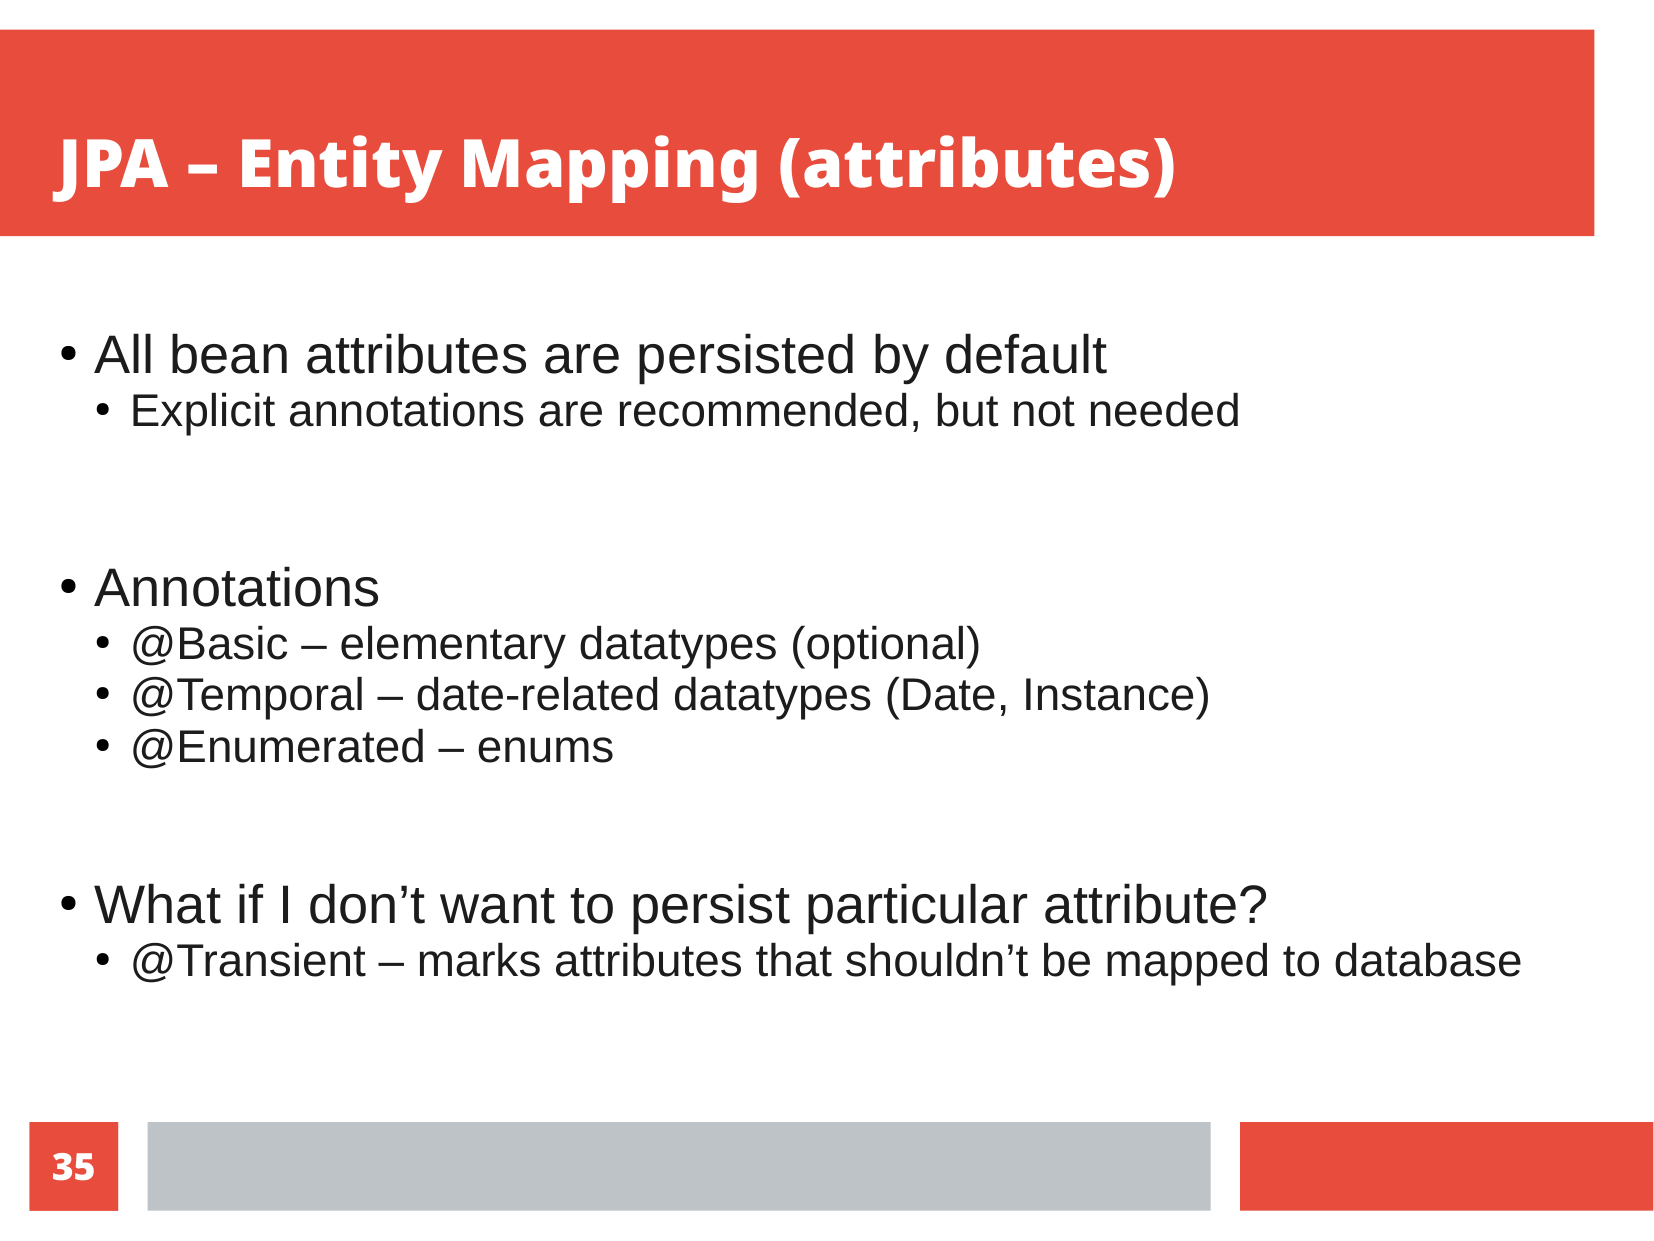

# JPA – Entity Mapping (attributes)
All bean attributes are persisted by default
Explicit annotations are recommended, but not needed
Annotations
@Basic – elementary datatypes (optional)
@Temporal – date-related datatypes (Date, Instance)
@Enumerated – enums
What if I don’t want to persist particular attribute?
@Transient – marks attributes that shouldn’t be mapped to database
35